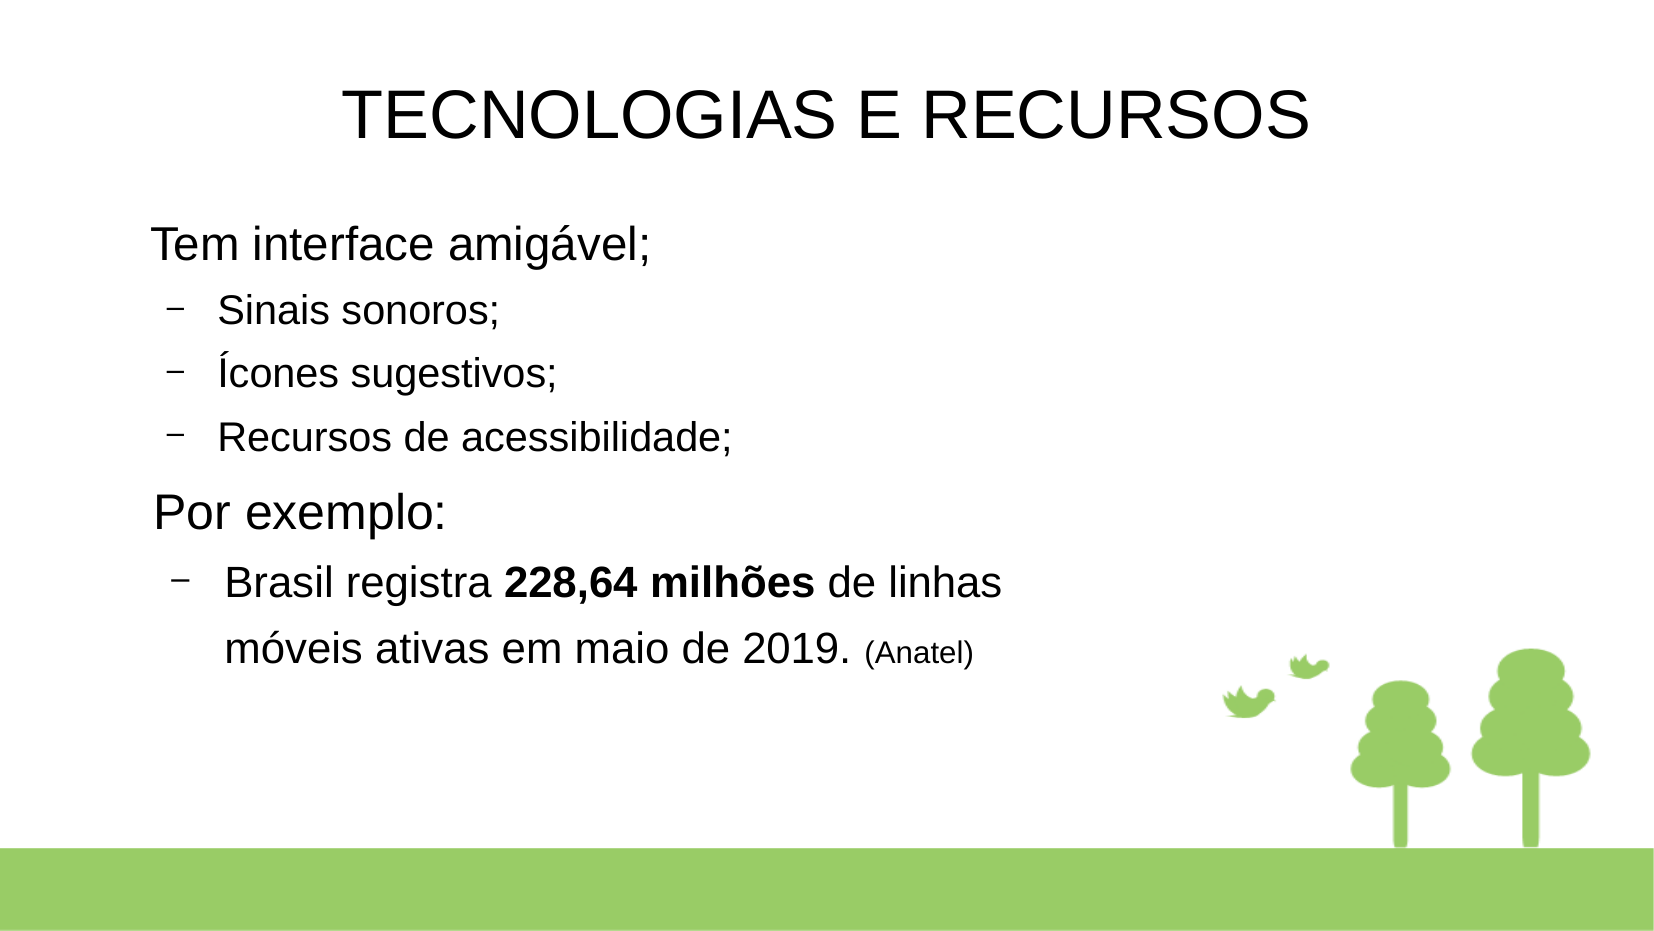

# TECNOLOGIAS E RECURSOS
Tem interface amigável;
Sinais sonoros;
Ícones sugestivos;
Recursos de acessibilidade;
Por exemplo:
Brasil registra 228,64 milhões de linhas
móveis ativas em maio de 2019. (Anatel)